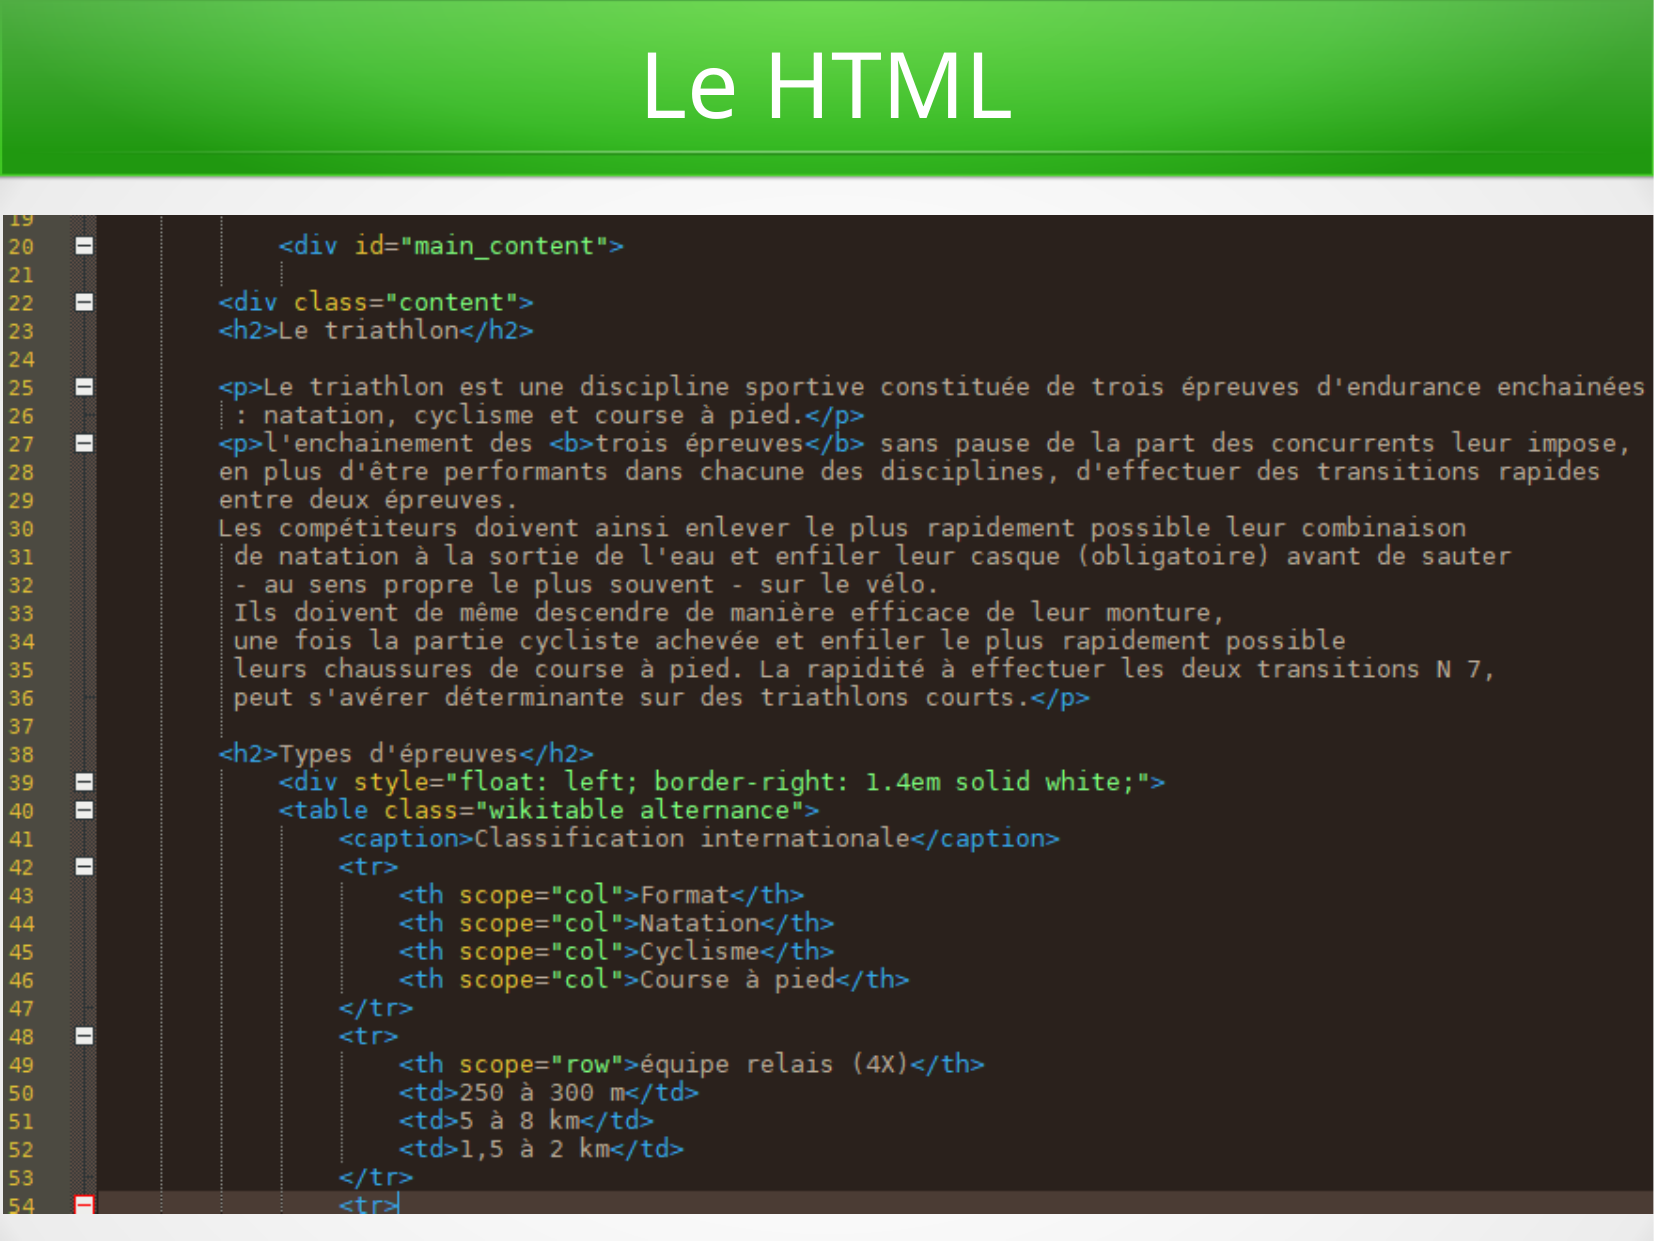

# Le HTML
Langage de balise :
<balise> contenu de la balise </balise>